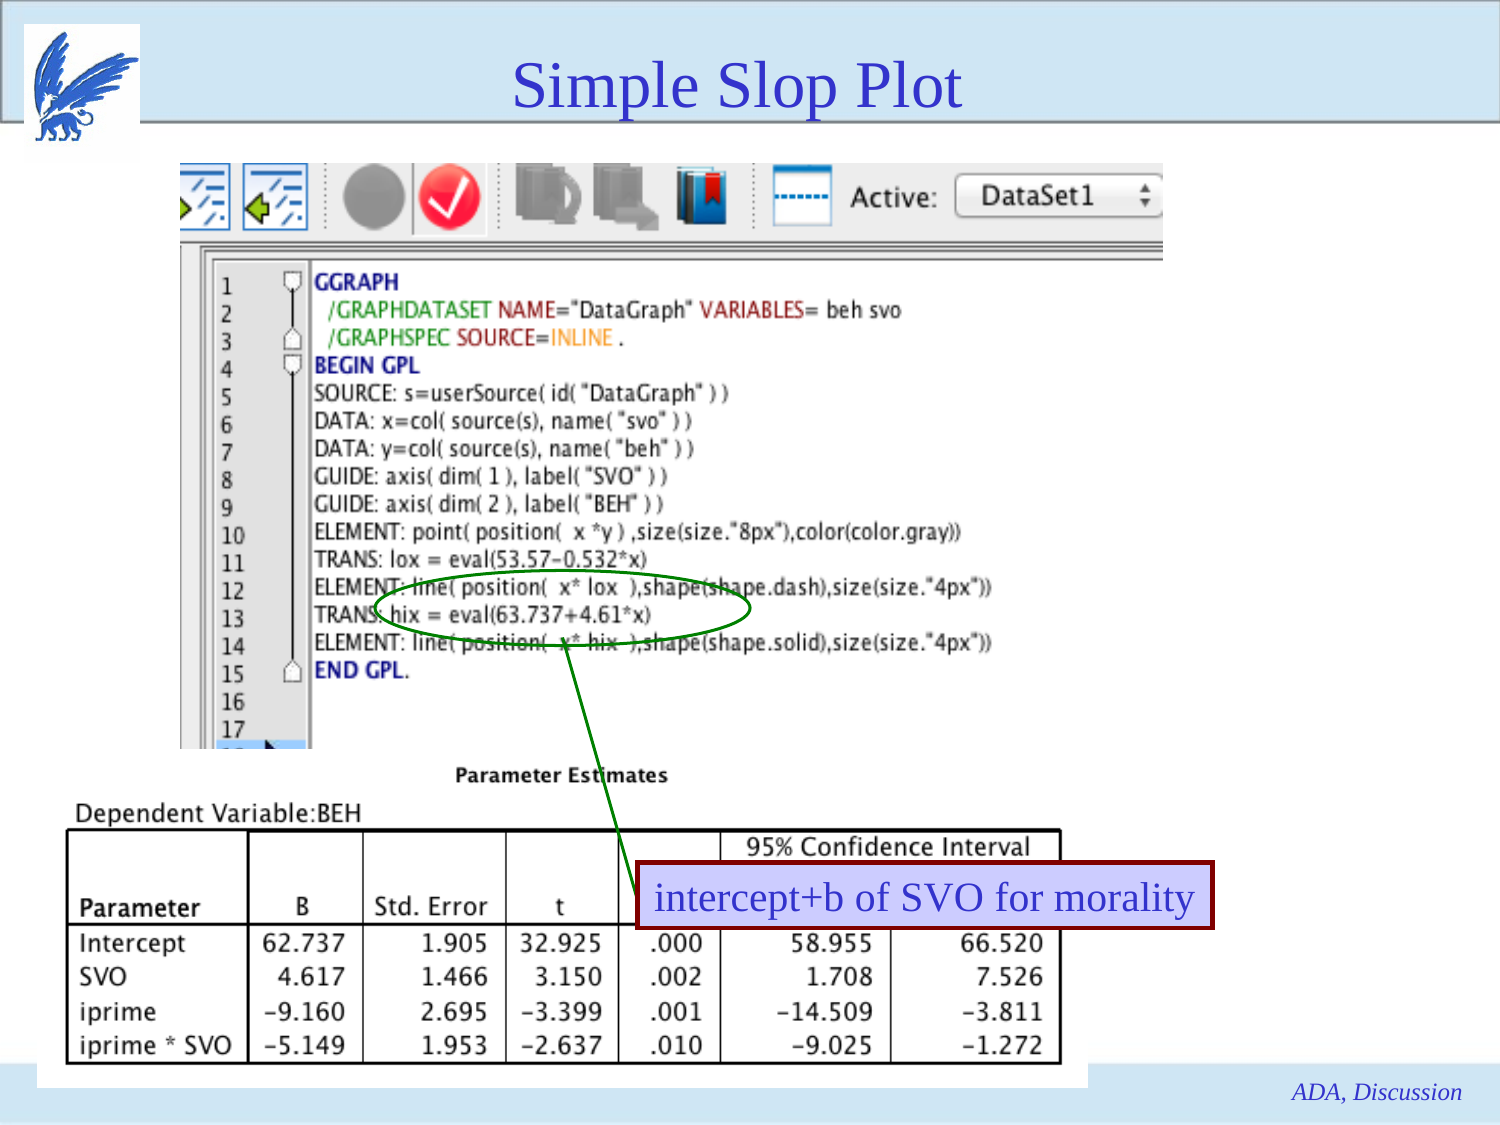

# Simple Slop Plot
intercept+b of SVO for morality
ADA, Discussion